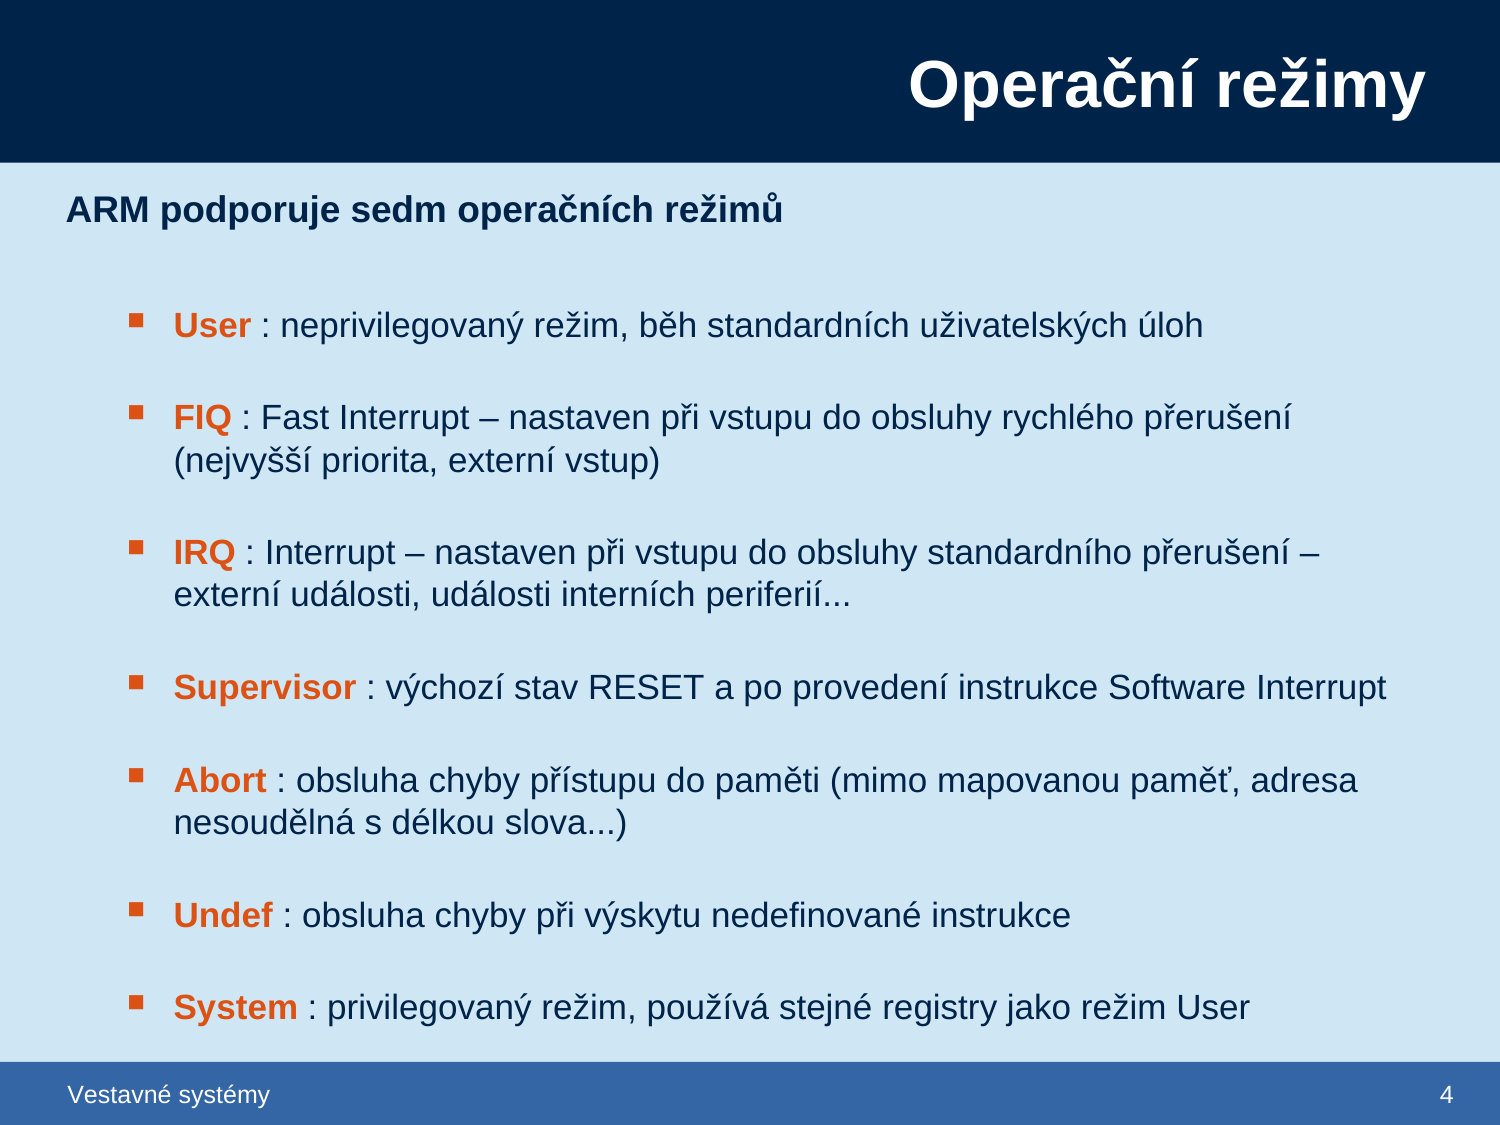

# Operační režimy
ARM podporuje sedm operačních režimů
User : neprivilegovaný režim, běh standardních uživatelských úloh
FIQ : Fast Interrupt – nastaven při vstupu do obsluhy rychlého přerušení (nejvyšší priorita, externí vstup)
IRQ : Interrupt – nastaven při vstupu do obsluhy standardního přerušení – externí události, události interních periferií...
Supervisor : výchozí stav RESET a po provedení instrukce Software Interrupt
Abort : obsluha chyby přístupu do paměti (mimo mapovanou paměť, adresa nesoudělná s délkou slova...)
Undef : obsluha chyby při výskytu nedefinované instrukce
System : privilegovaný režim, používá stejné registry jako režim User